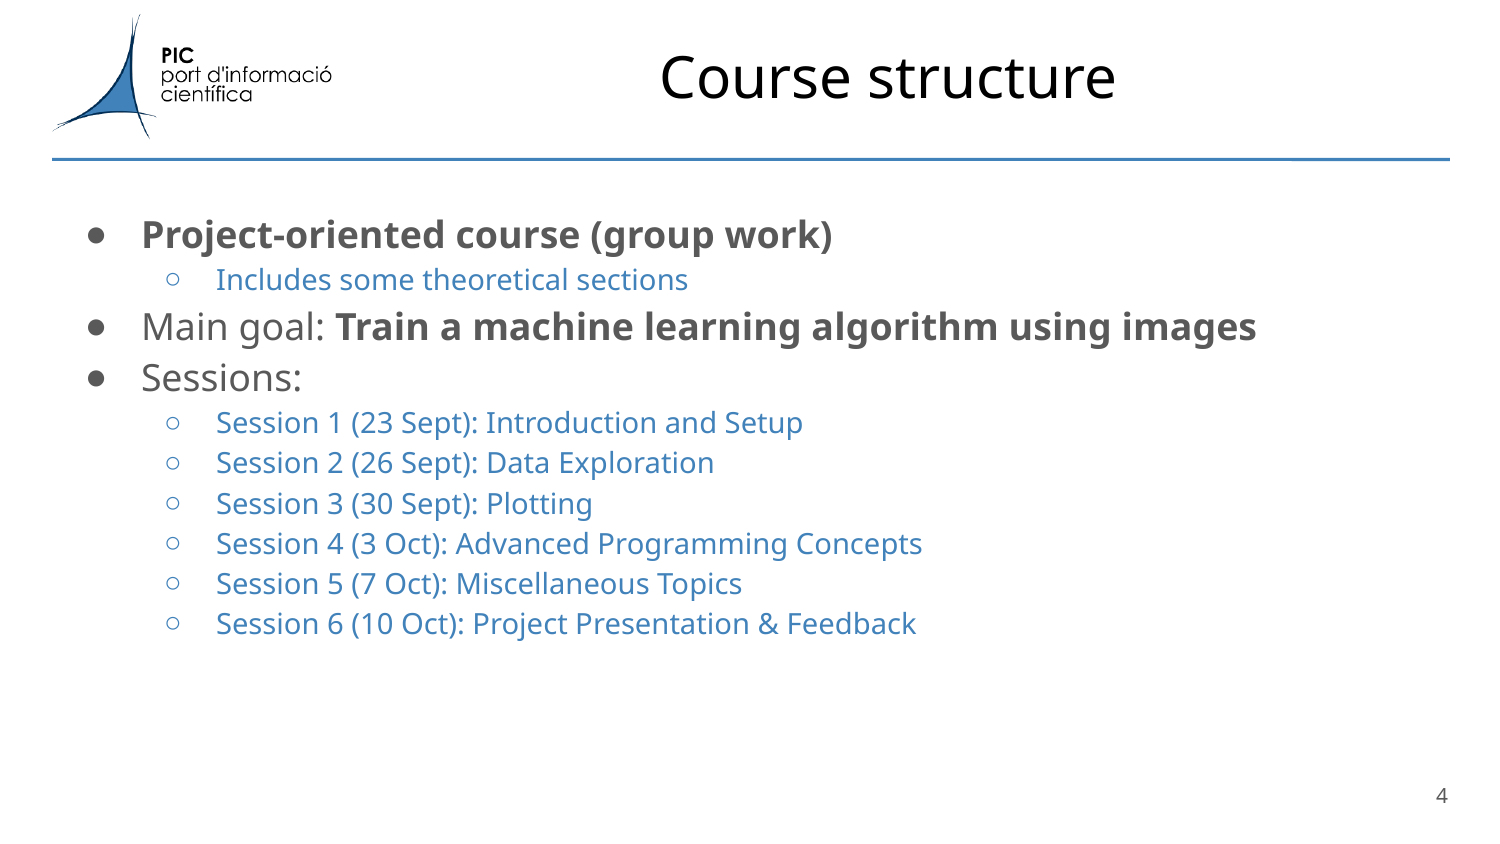

# Course structure
Project-oriented course (group work)
Includes some theoretical sections
Main goal: Train a machine learning algorithm using images
Sessions:
Session 1 (23 Sept): Introduction and Setup
Session 2 (26 Sept): Data Exploration
Session 3 (30 Sept): Plotting
Session 4 (3 Oct): Advanced Programming Concepts
Session 5 (7 Oct): Miscellaneous Topics
Session 6 (10 Oct): Project Presentation & Feedback